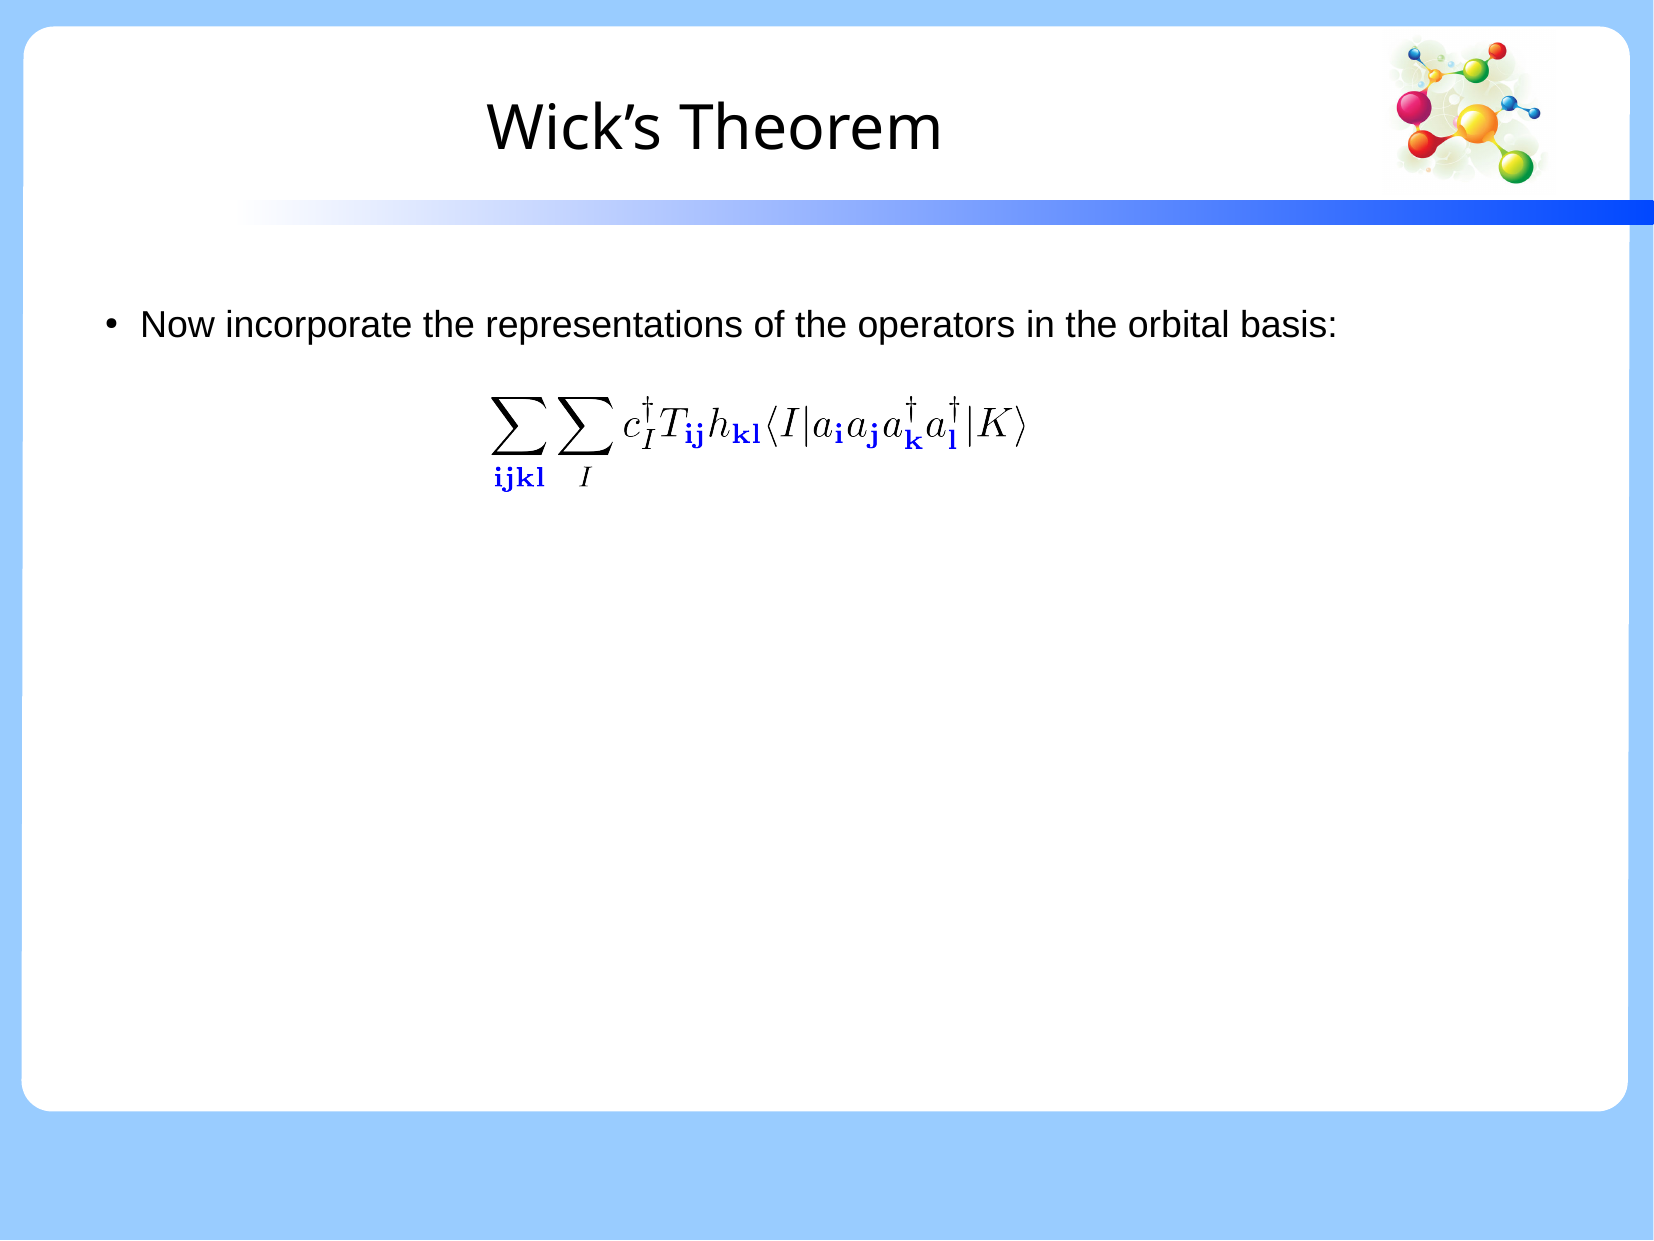

# Wick’s Theorem
Now incorporate the representations of the operators in the orbital basis: